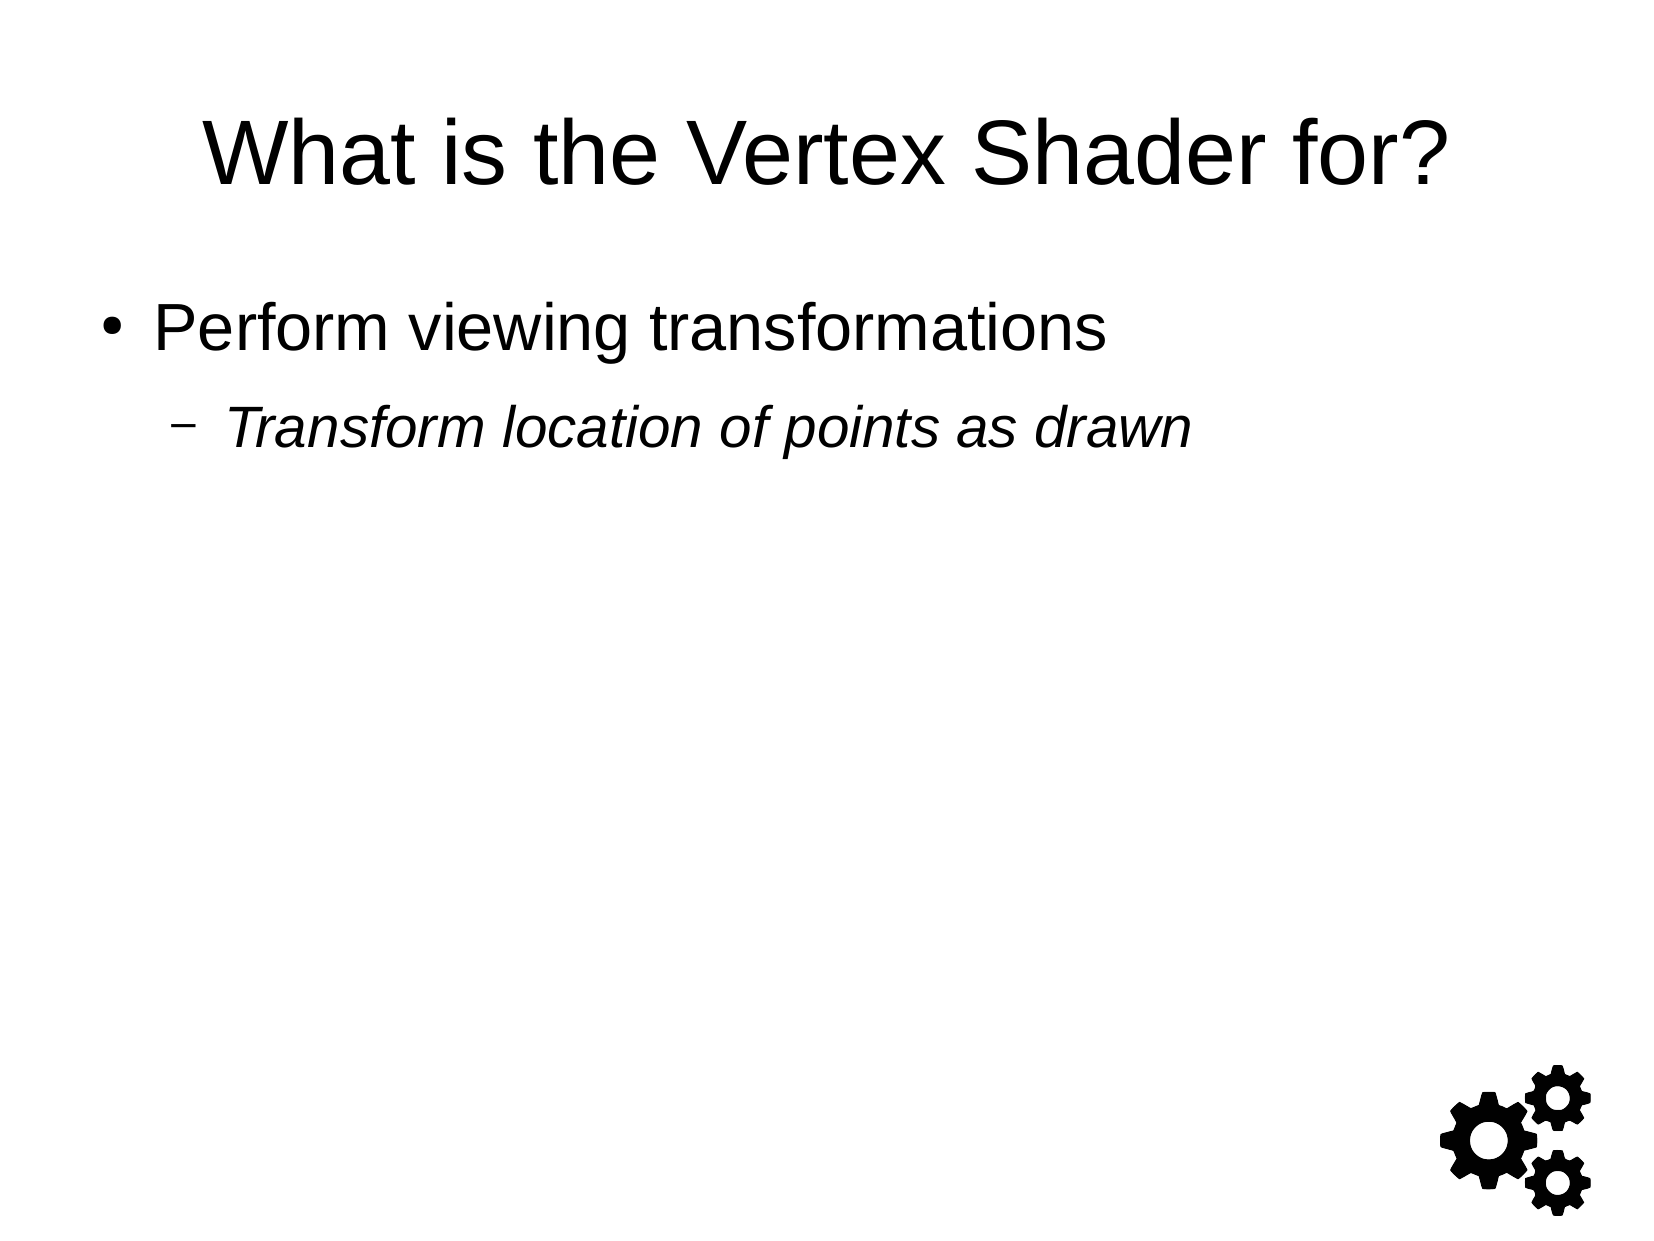

# What is the Vertex Shader for?
Perform viewing transformations
Transform location of points as drawn